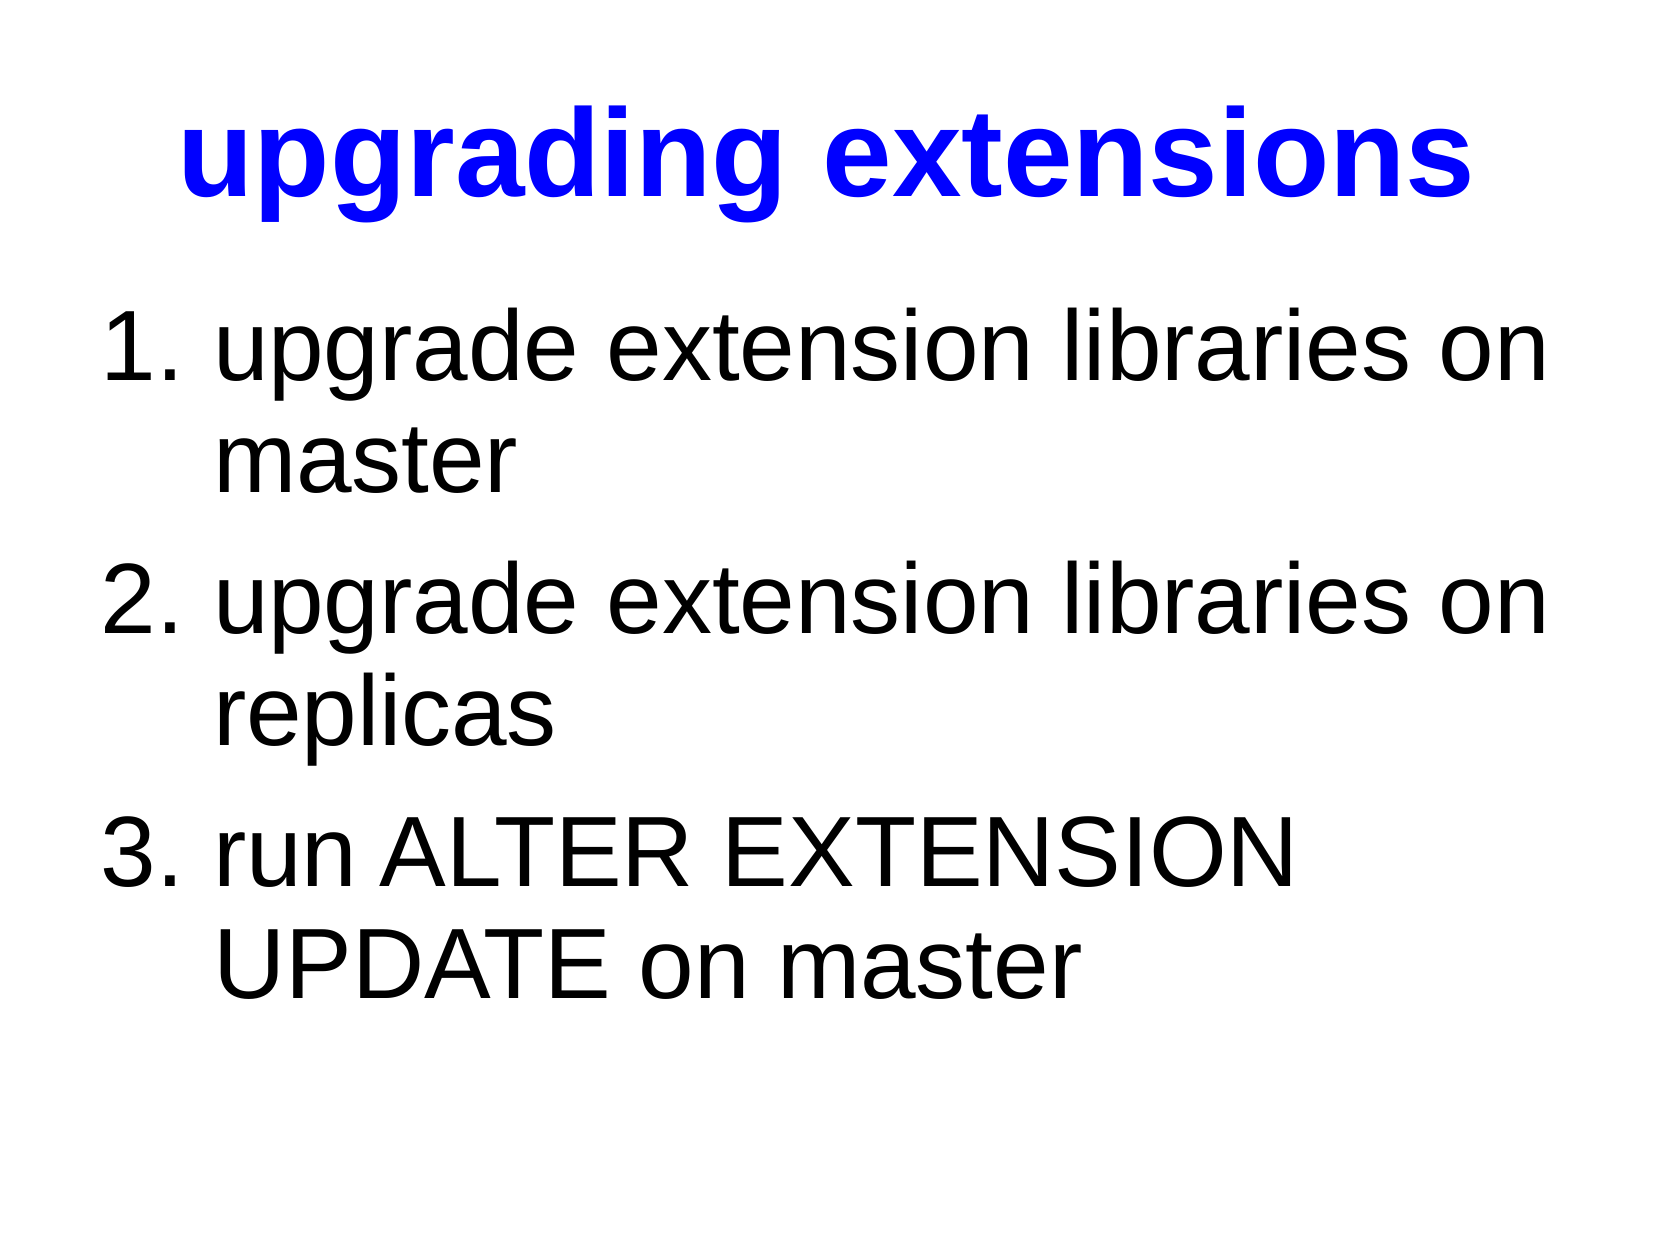

# upgrading extensions
upgrade extension libraries on master
upgrade extension libraries on replicas
run ALTER EXTENSION UPDATE on master